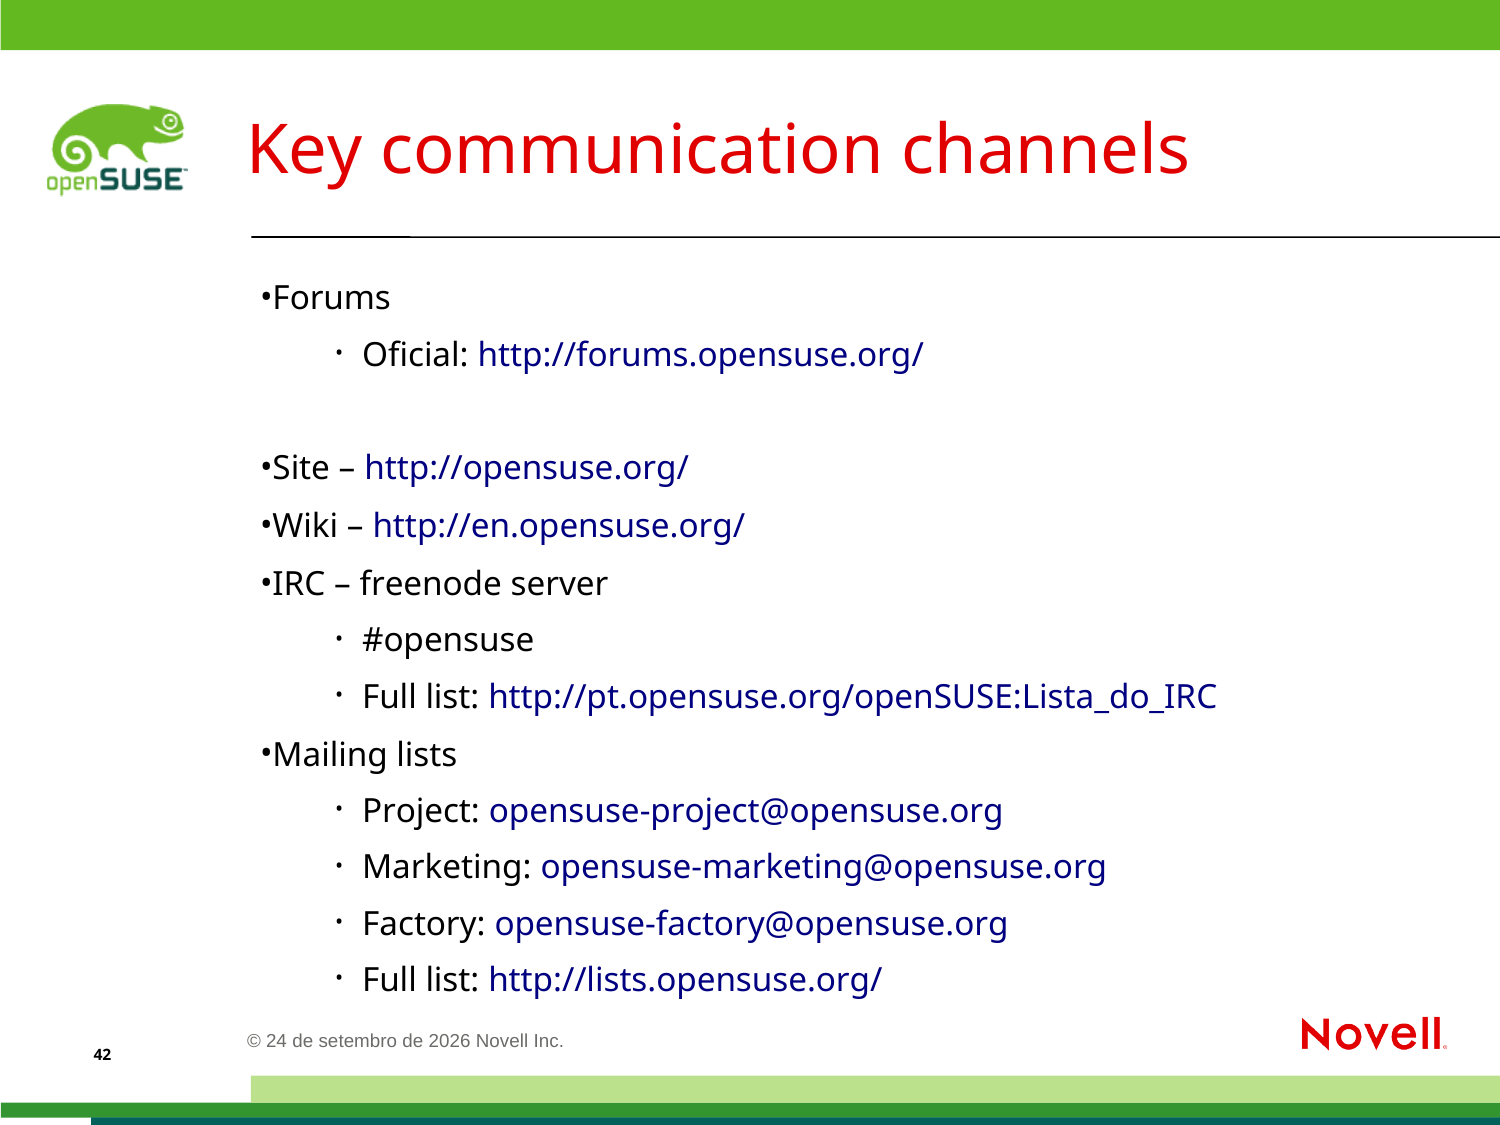

# Key communication channels
Forums
Oficial: http://forums.opensuse.org/
Site – http://opensuse.org/
Wiki – http://en.opensuse.org/
IRC – freenode server
#opensuse
Full list: http://pt.opensuse.org/openSUSE:Lista_do_IRC
Mailing lists
Project: opensuse-project@opensuse.org
Marketing: opensuse-marketing@opensuse.org
Factory: opensuse-factory@opensuse.org
Full list: http://lists.opensuse.org/